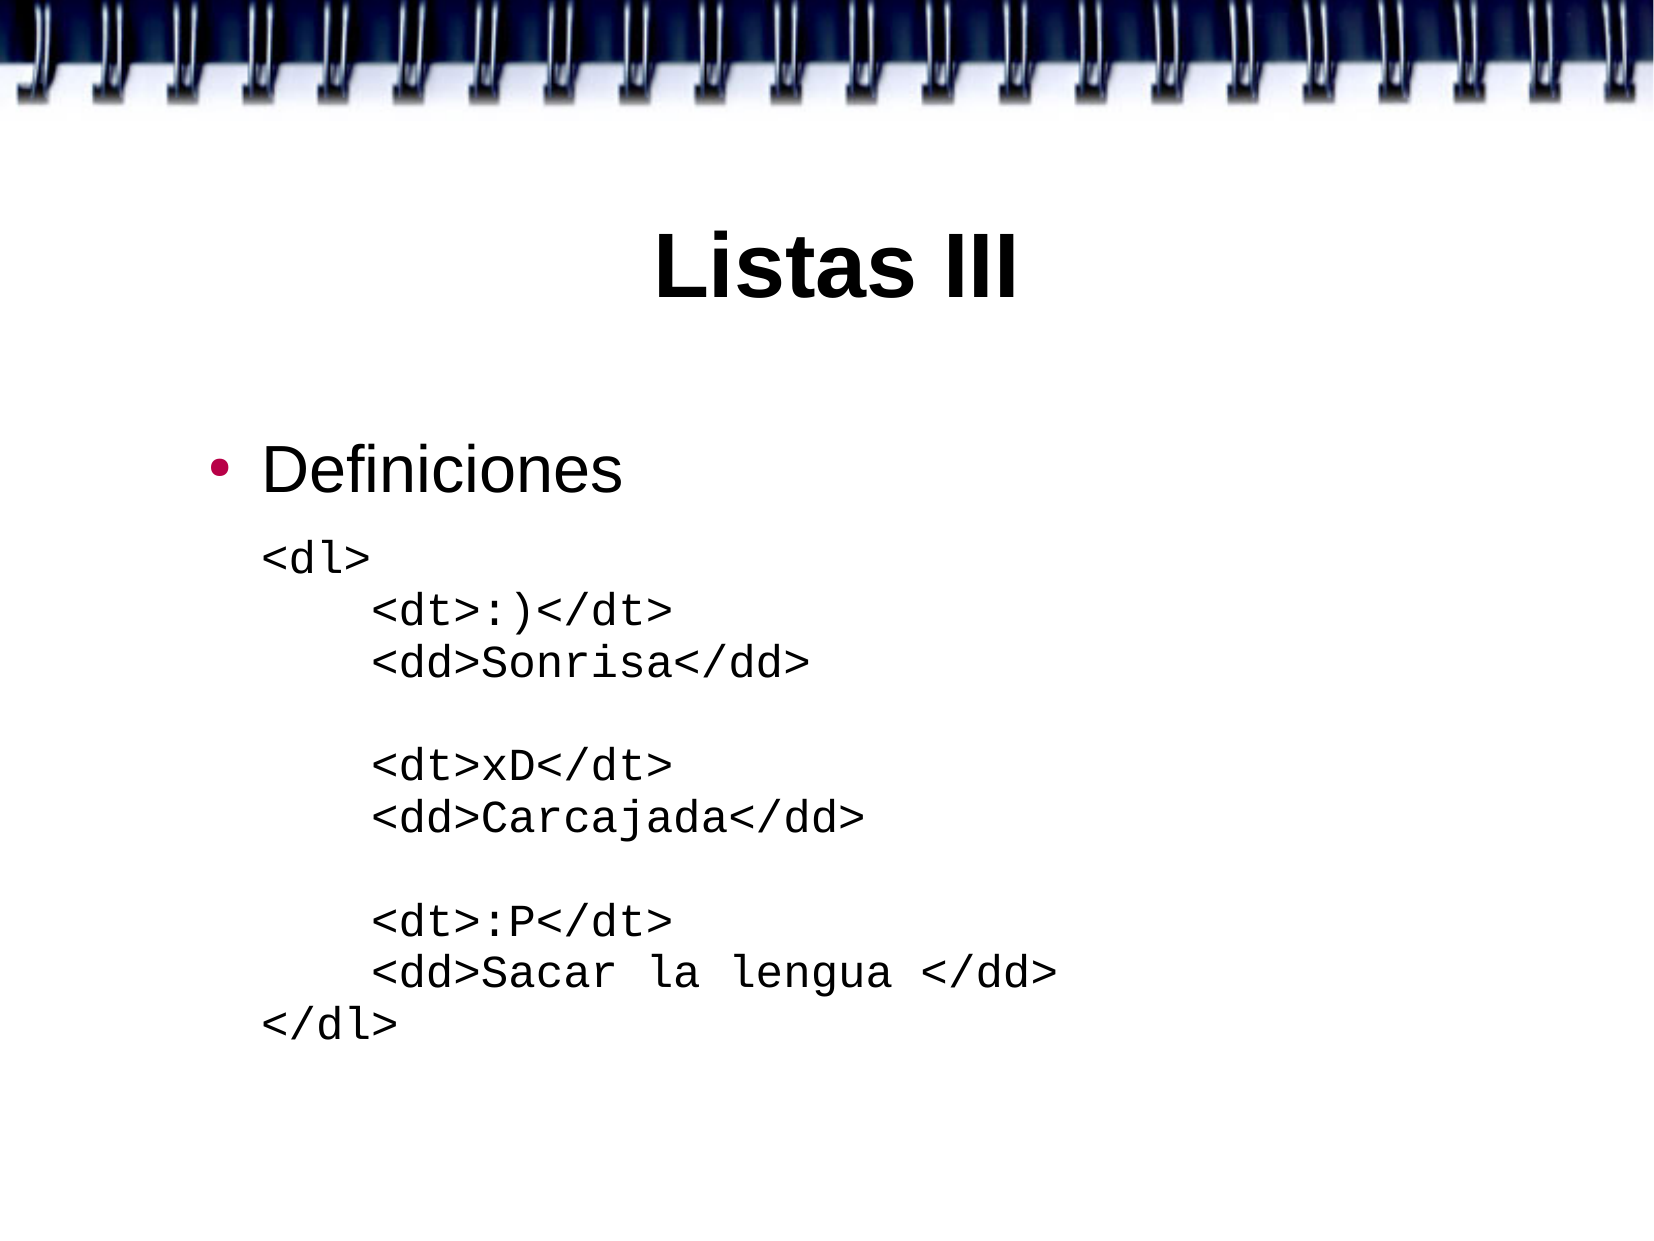

# Listas III
Definiciones
<dl>
 <dt>:)</dt>
 <dd>Sonrisa</dd>
 <dt>xD</dt>
 <dd>Carcajada</dd>
 <dt>:P</dt>
 <dd>Sacar la lengua </dd>
</dl>